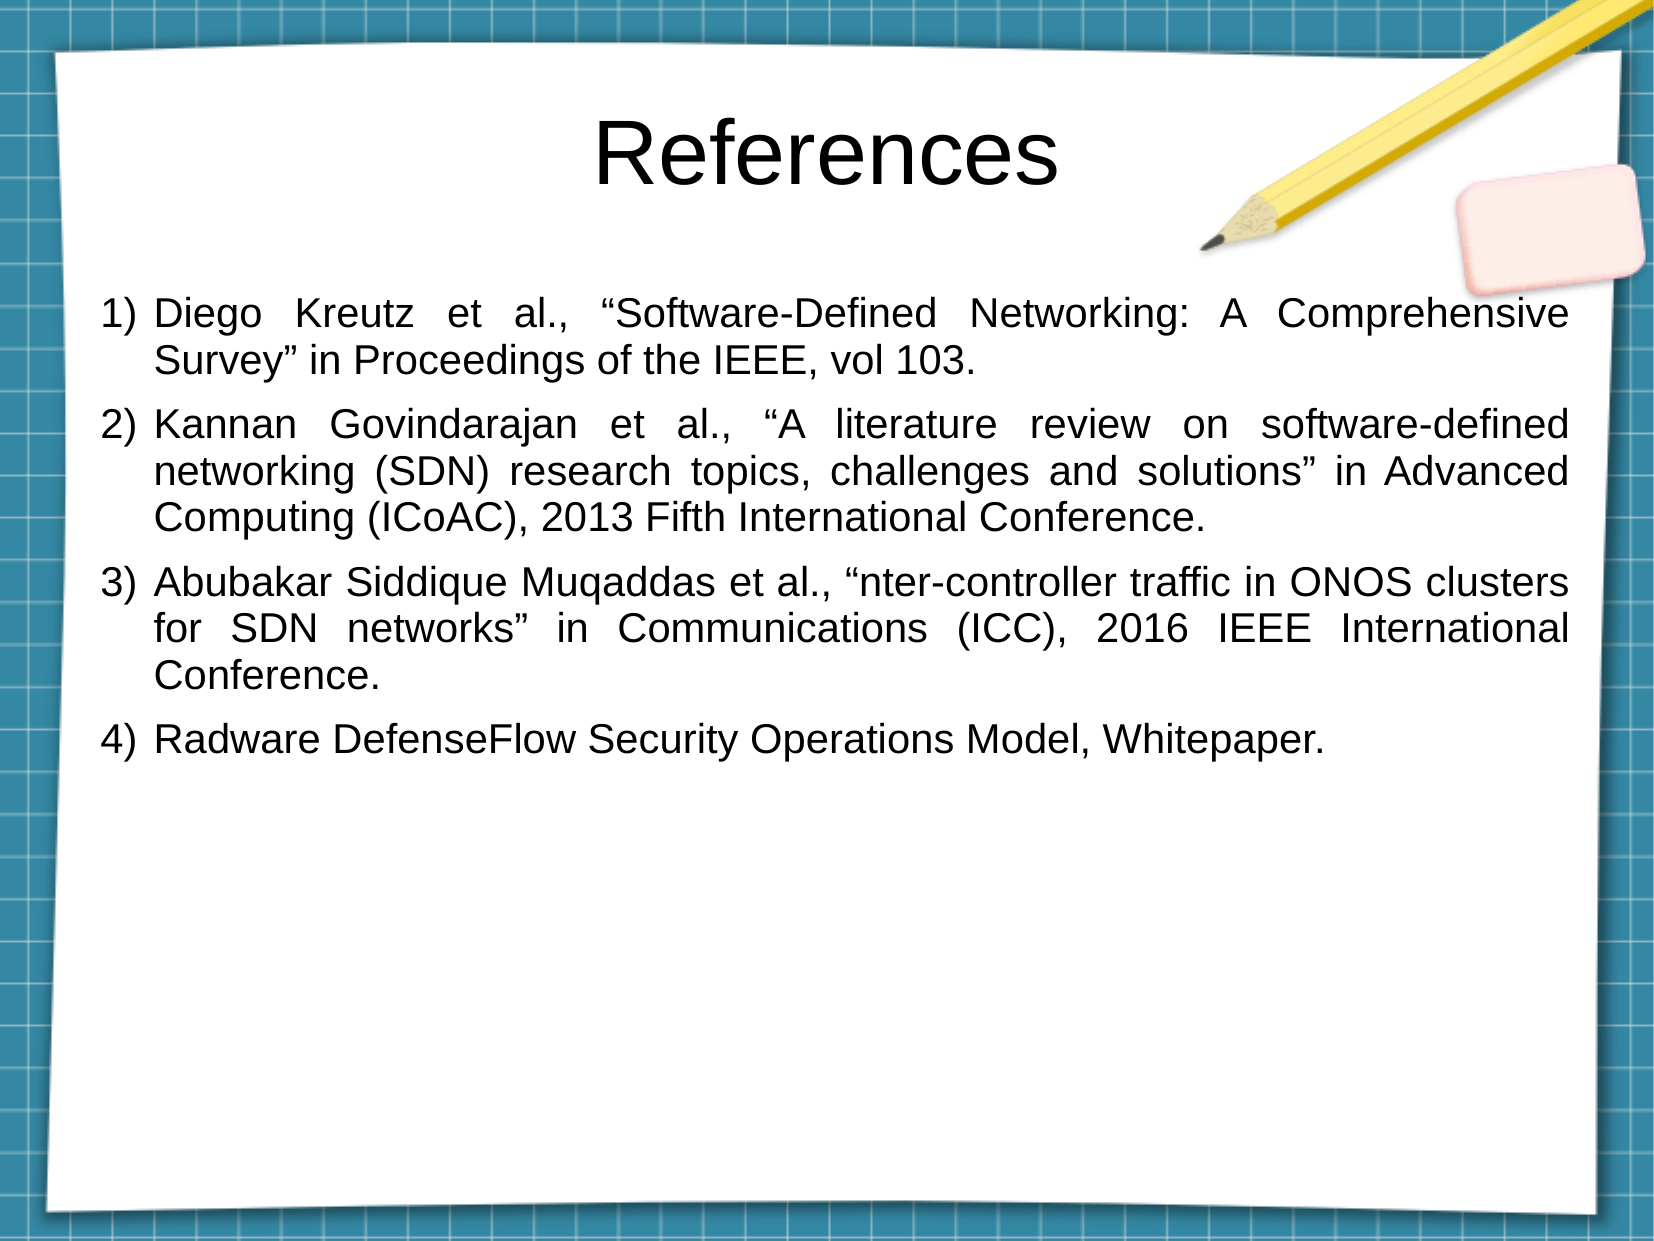

# References
Diego Kreutz et al., “Software-Defined Networking: A Comprehensive Survey” in Proceedings of the IEEE, vol 103.
Kannan Govindarajan et al., “A literature review on software-defined networking (SDN) research topics, challenges and solutions” in Advanced Computing (ICoAC), 2013 Fifth International Conference.
Abubakar Siddique Muqaddas et al., “nter-controller traffic in ONOS clusters for SDN networks” in Communications (ICC), 2016 IEEE International Conference.
Radware DefenseFlow Security Operations Model, Whitepaper.